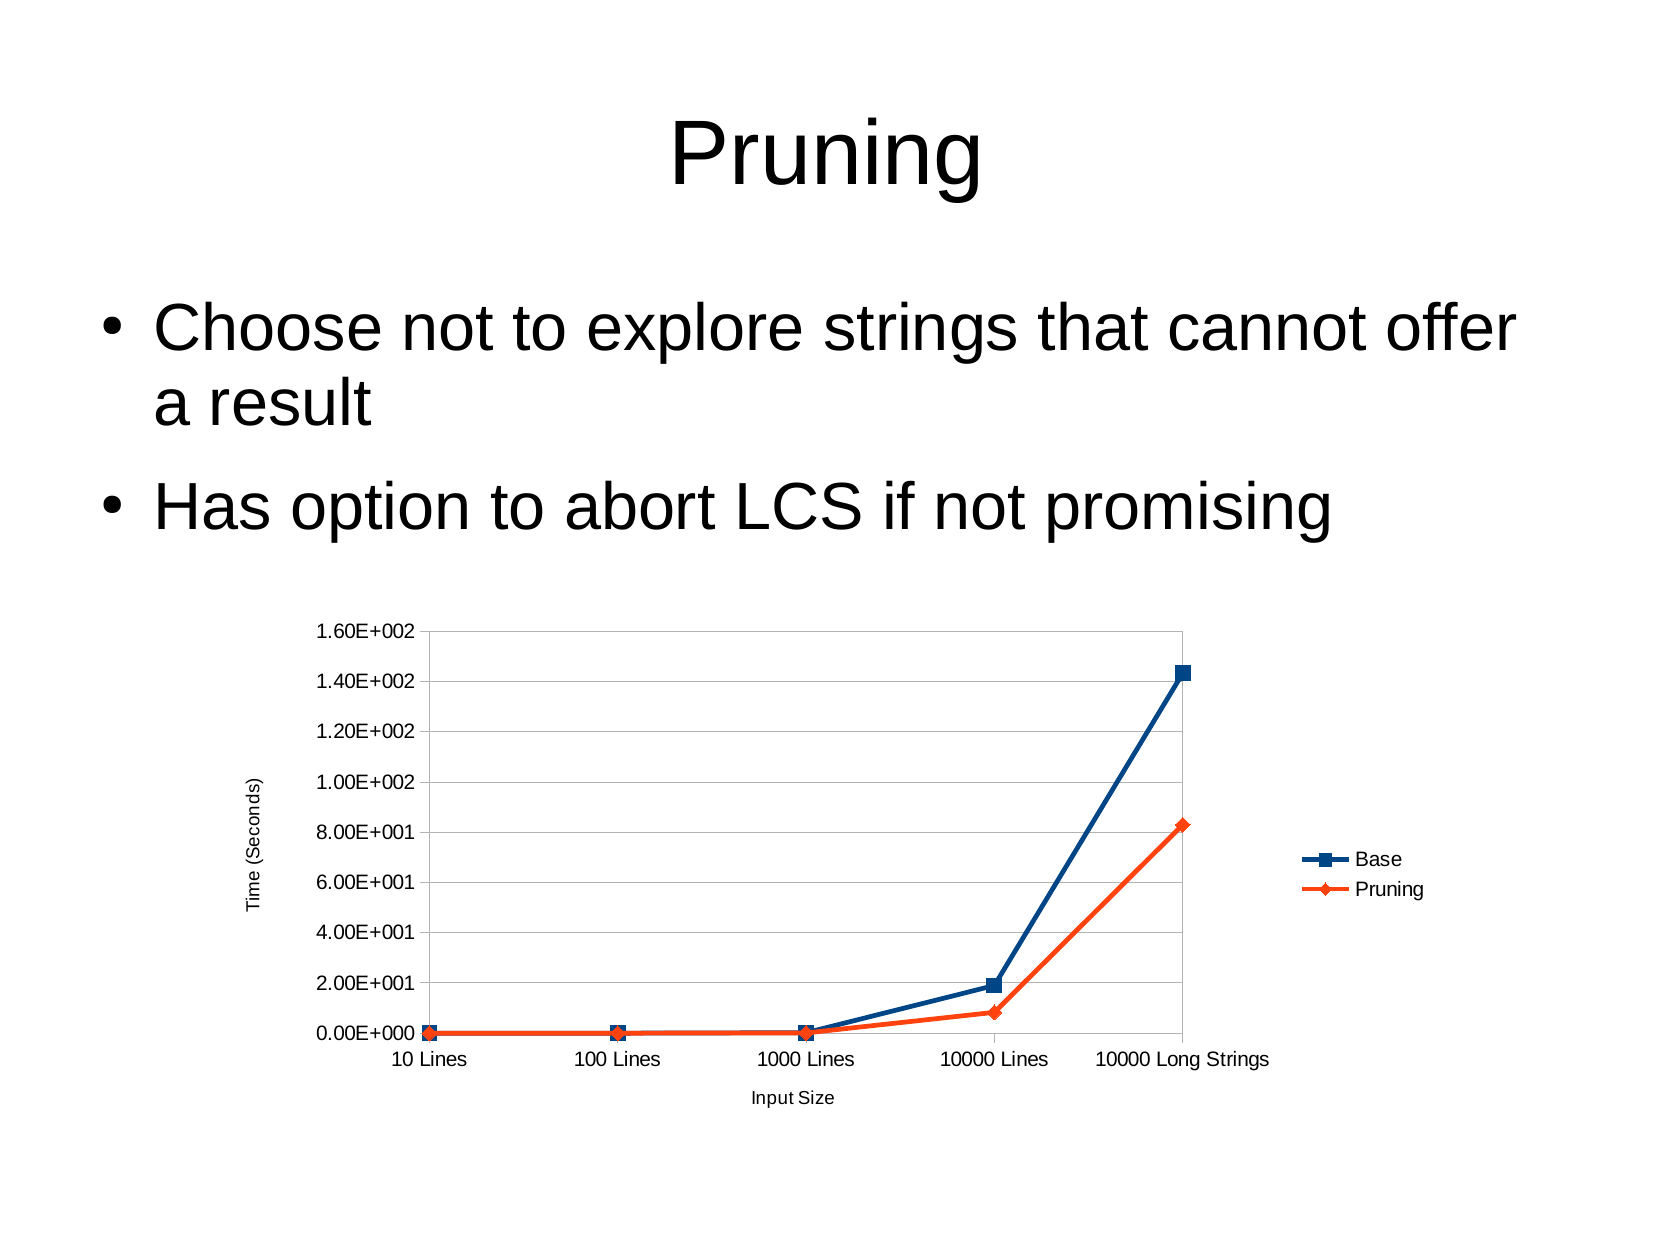

# Pruning
Choose not to explore strings that cannot offer a result
Has option to abort LCS if not promising
### Chart
| Category | Base | Pruning |
|---|---|---|
| 10 Lines | 2.00272e-05 | 1.90735e-05 |
| 100 Lines | 0.00482321 | 0.00169206 |
| 1000 Lines | 0.197557 | 0.116652 |
| 10000 Lines | 18.9861 | 8.29961 |
| 10000 Long Strings | 143.328 | 82.9978 |